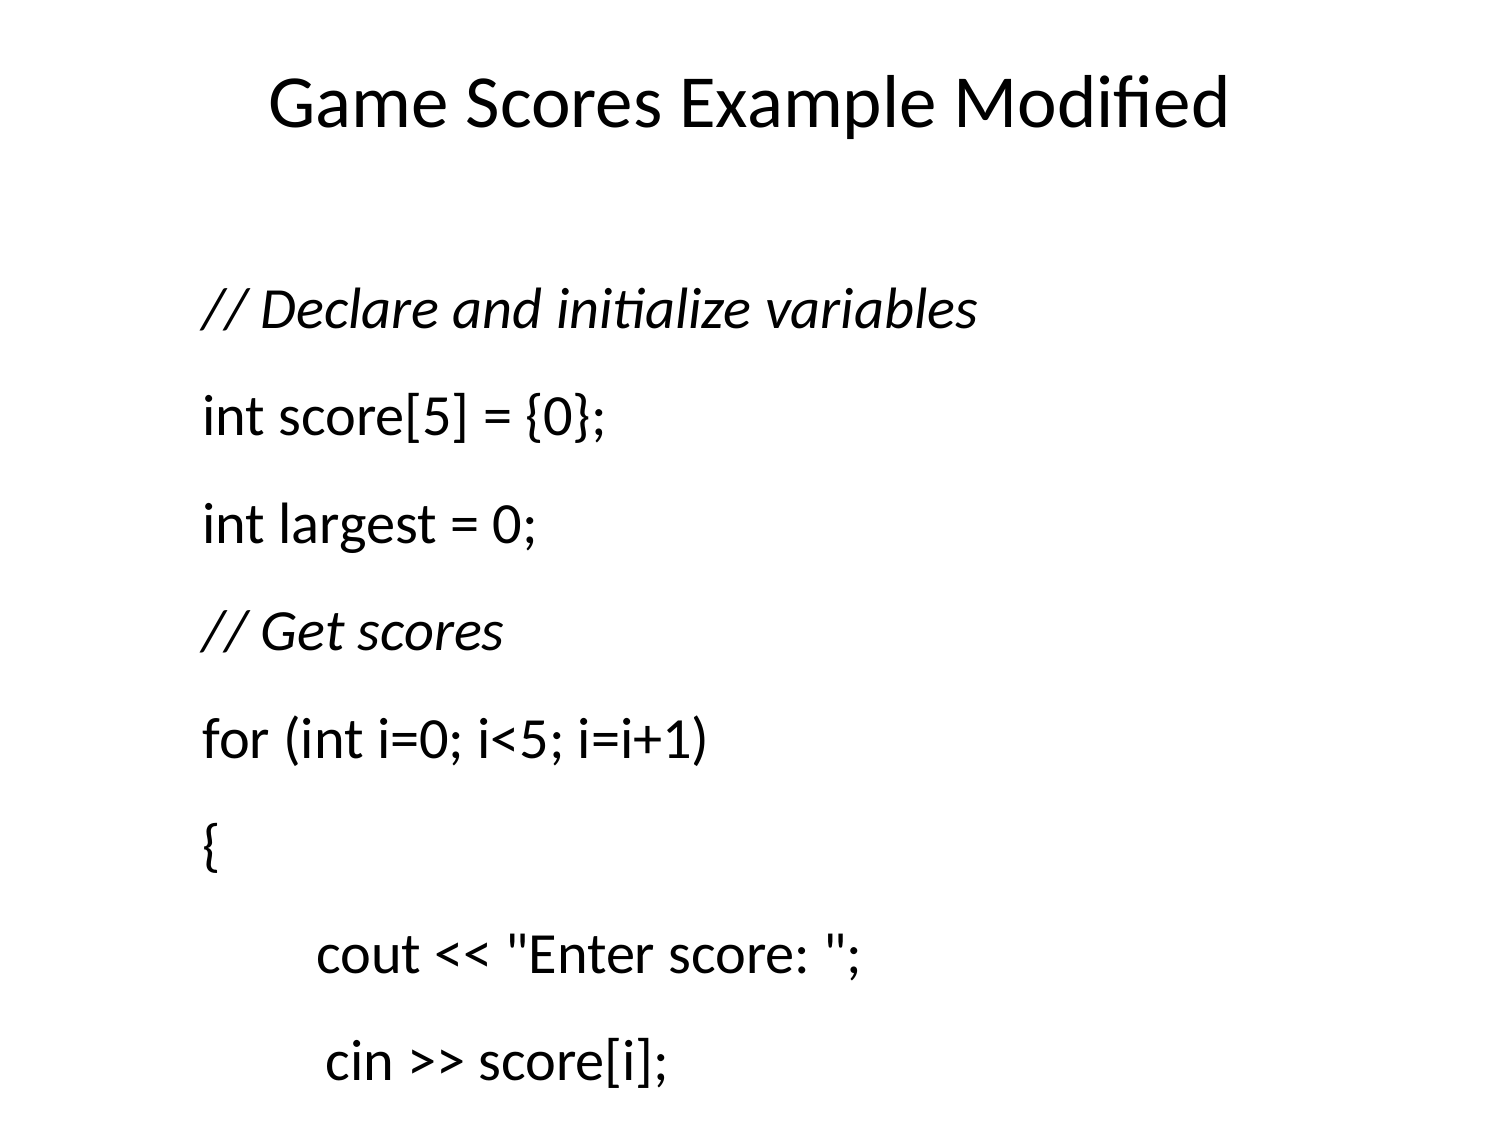

# Game Scores Example Modified
		// Declare and initialize variables
		int score[5] = {0};
 		int largest = 0;
		// Get scores
		for (int i=0; i<5; i=i+1)
		{
				cout << "Enter score: ";
			 cin >> score[i];
		}